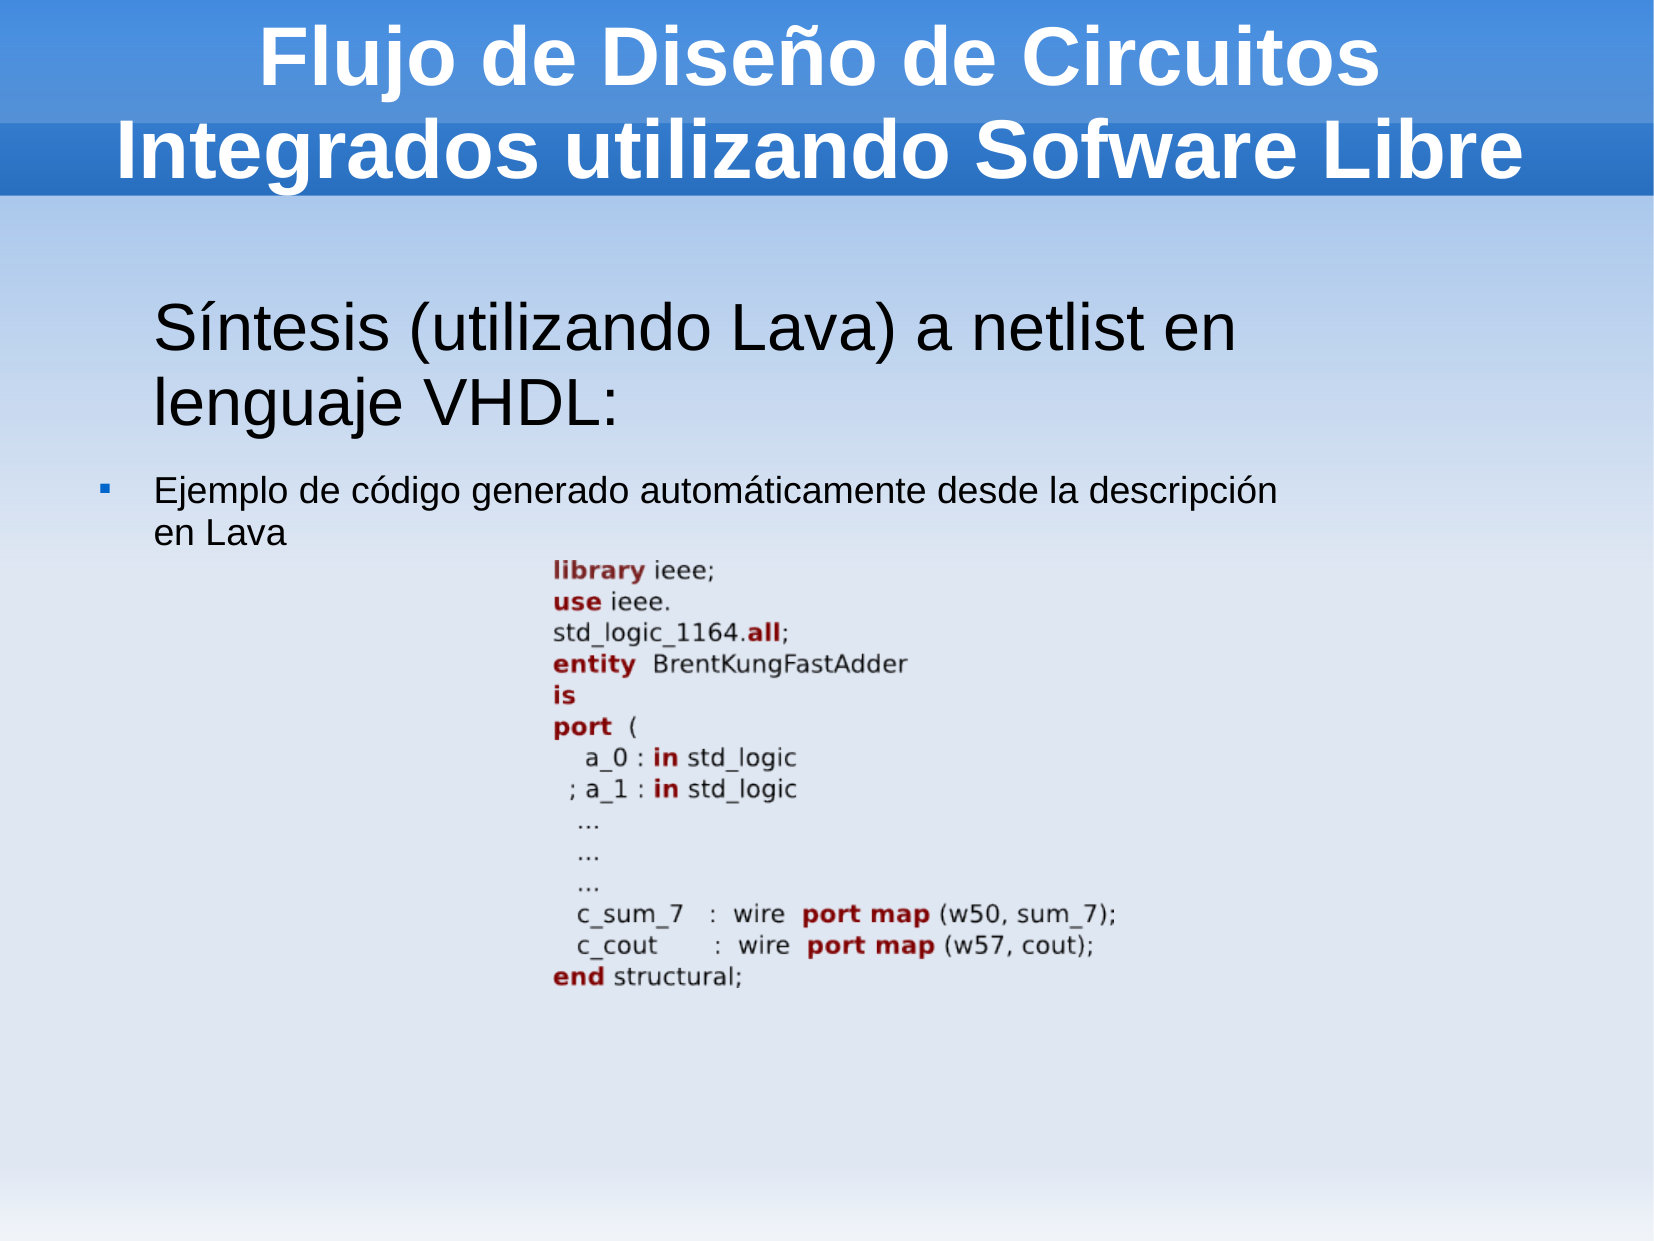

# Flujo de Diseño de Circuitos Integrados utilizando Sofware Libre
Síntesis (utilizando Lava) a netlist en lenguaje VHDL:
Ejemplo de código generado automáticamente desde la descripción en Lava